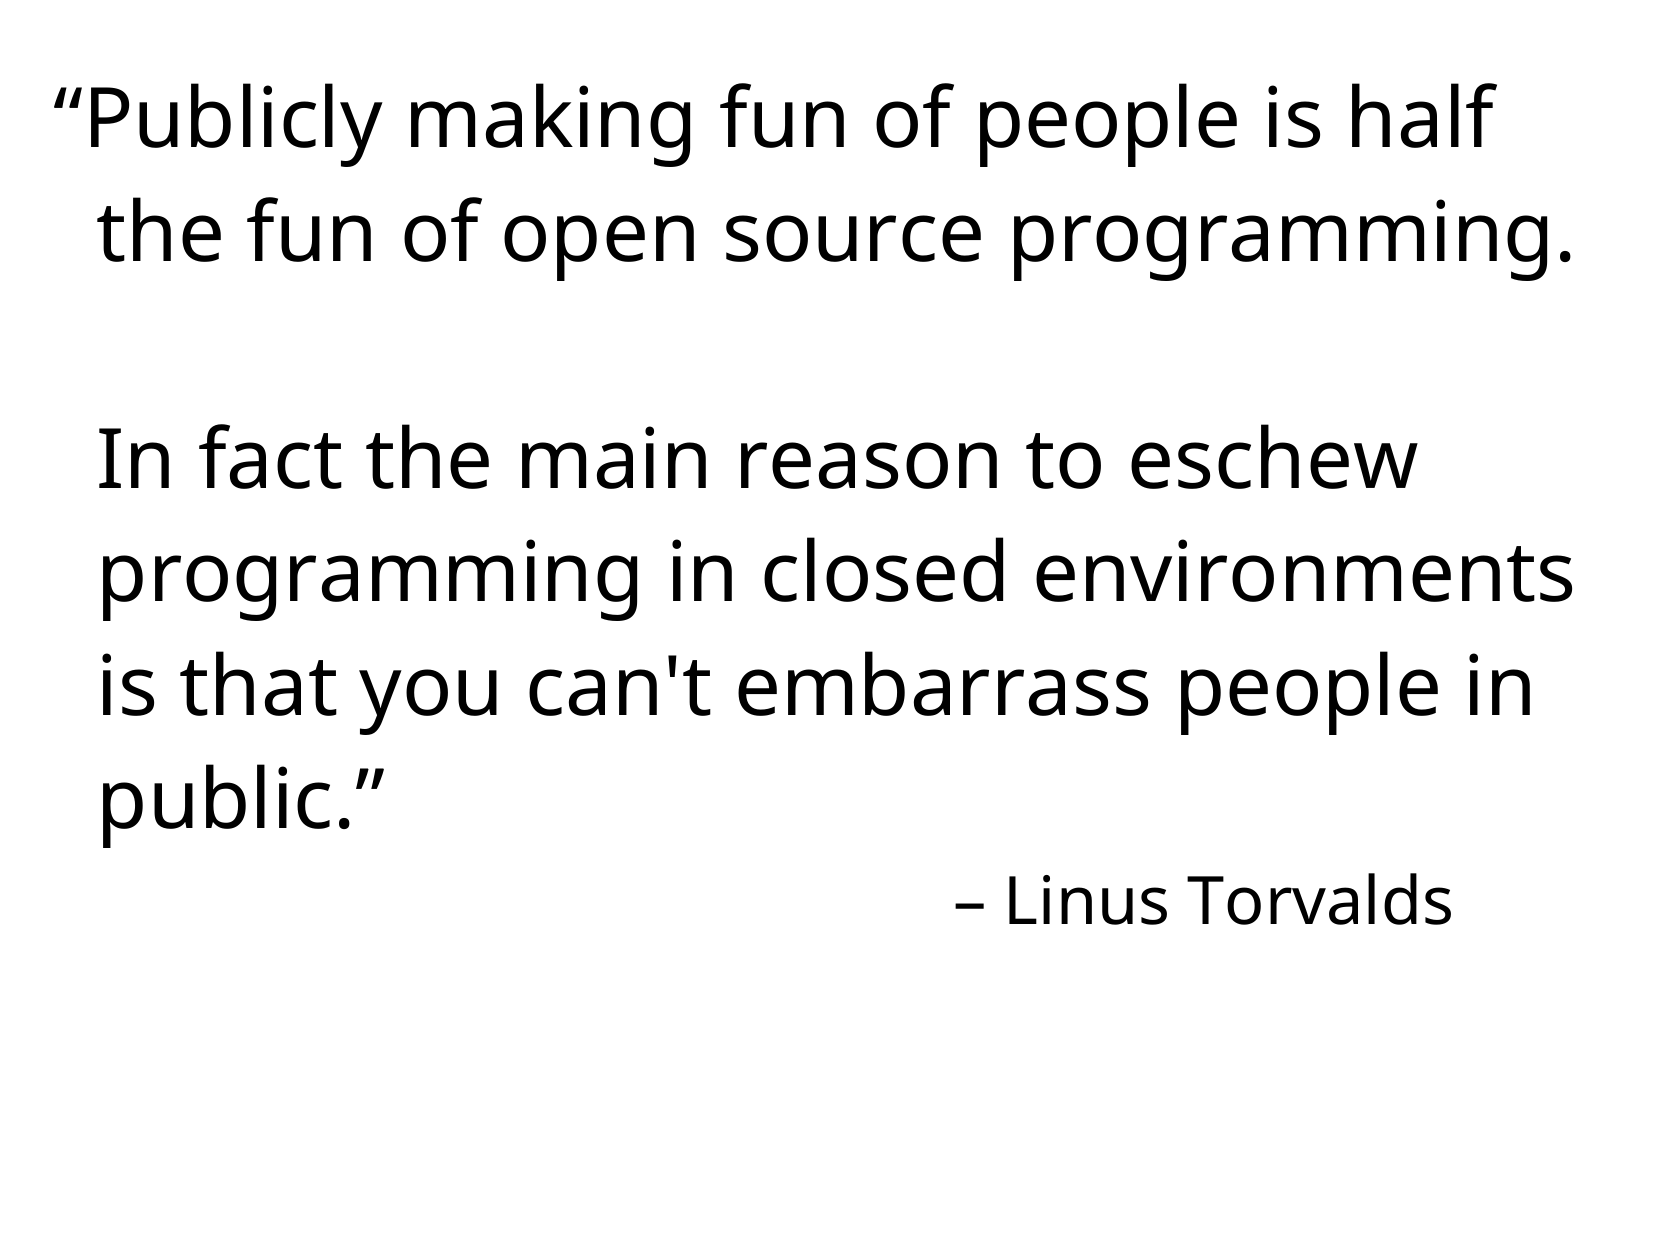

“Publicly making fun of people is half
 the fun of open source programming.
 In fact the main reason to eschew
 programming in closed environments
 is that you can't embarrass people in
 public.”
												– Linus Torvalds
2.6.20 to 2.6.24-rc8